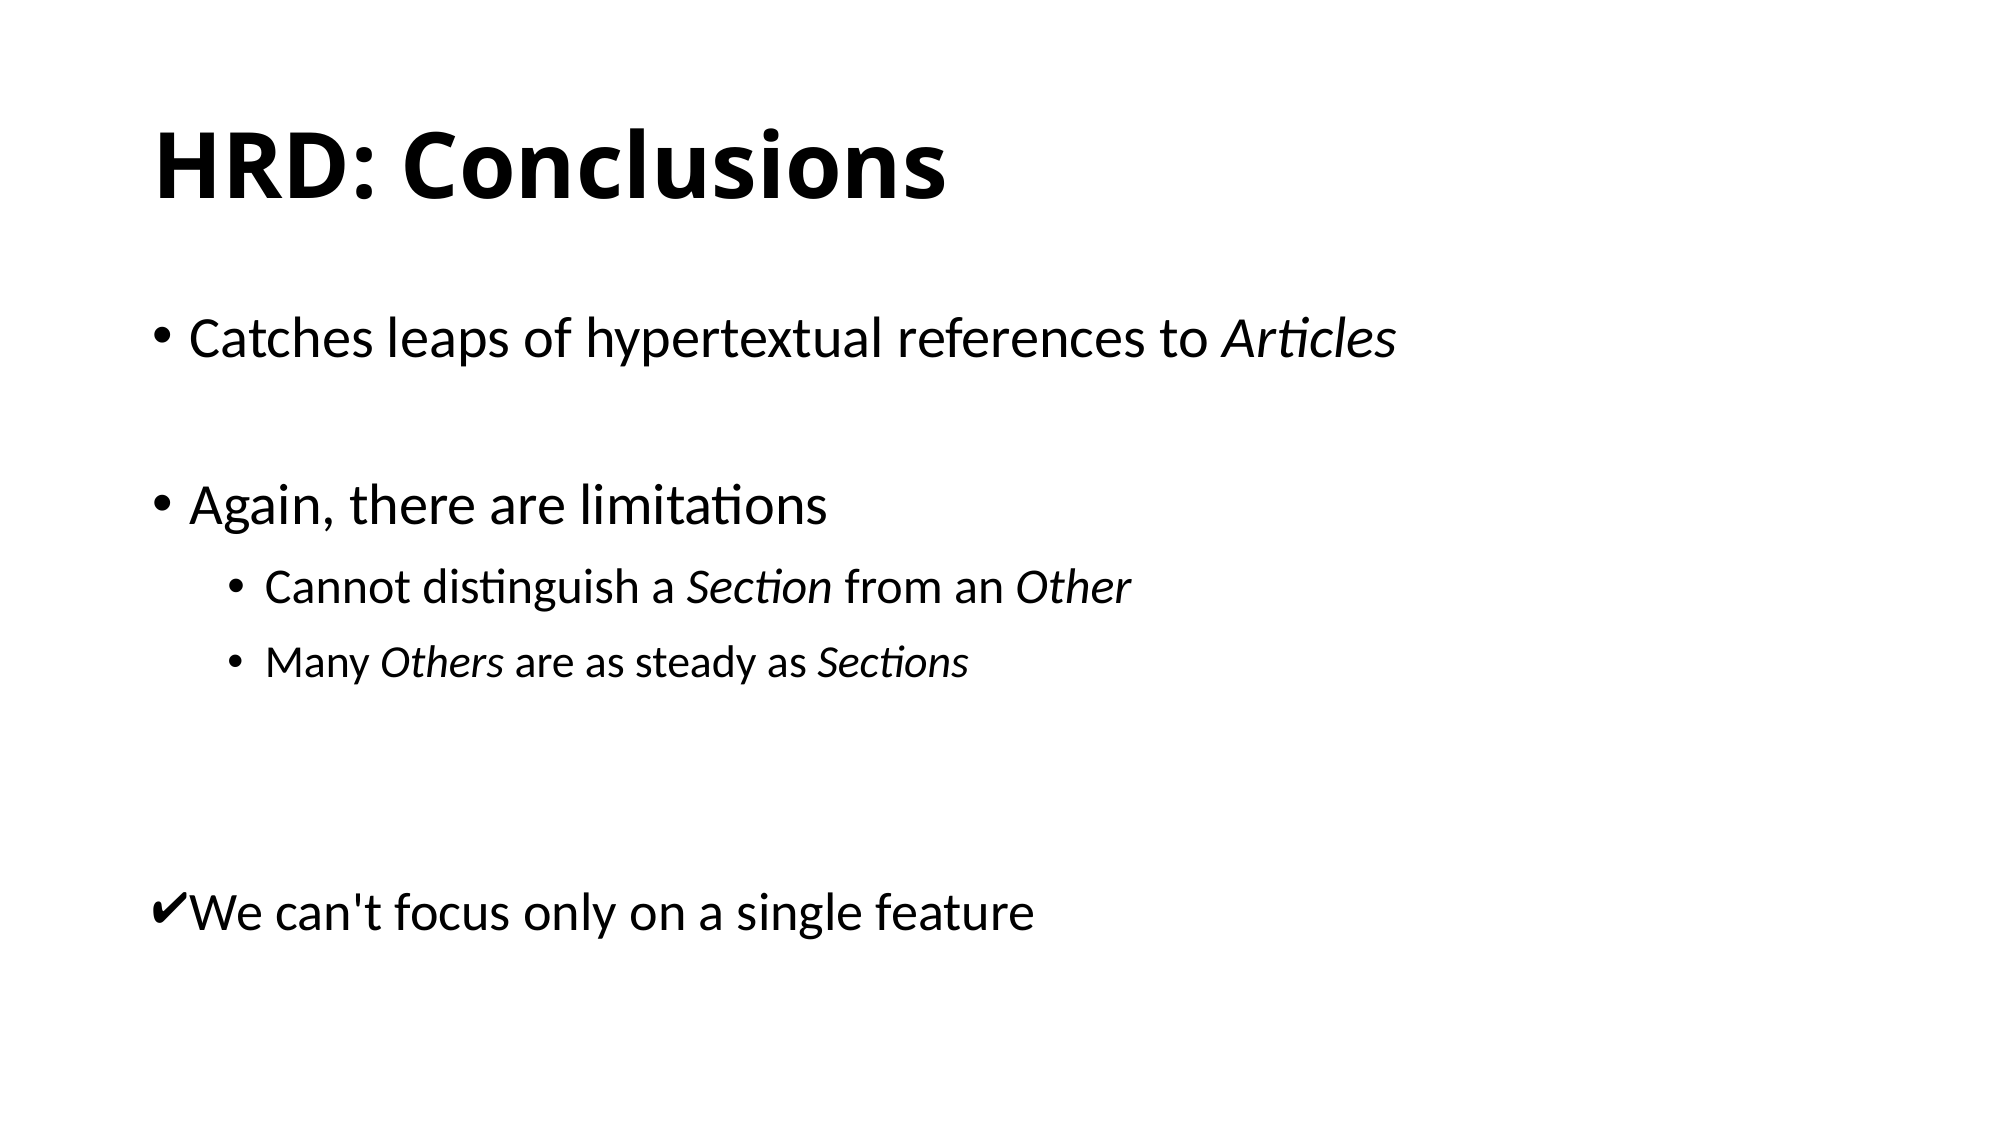

# HRD: Conclusions
Catches leaps of hypertextual references to Articles
Again, there are limitations
Cannot distinguish a Section from an Other
Many Others are as steady as Sections
We can't focus only on a single feature